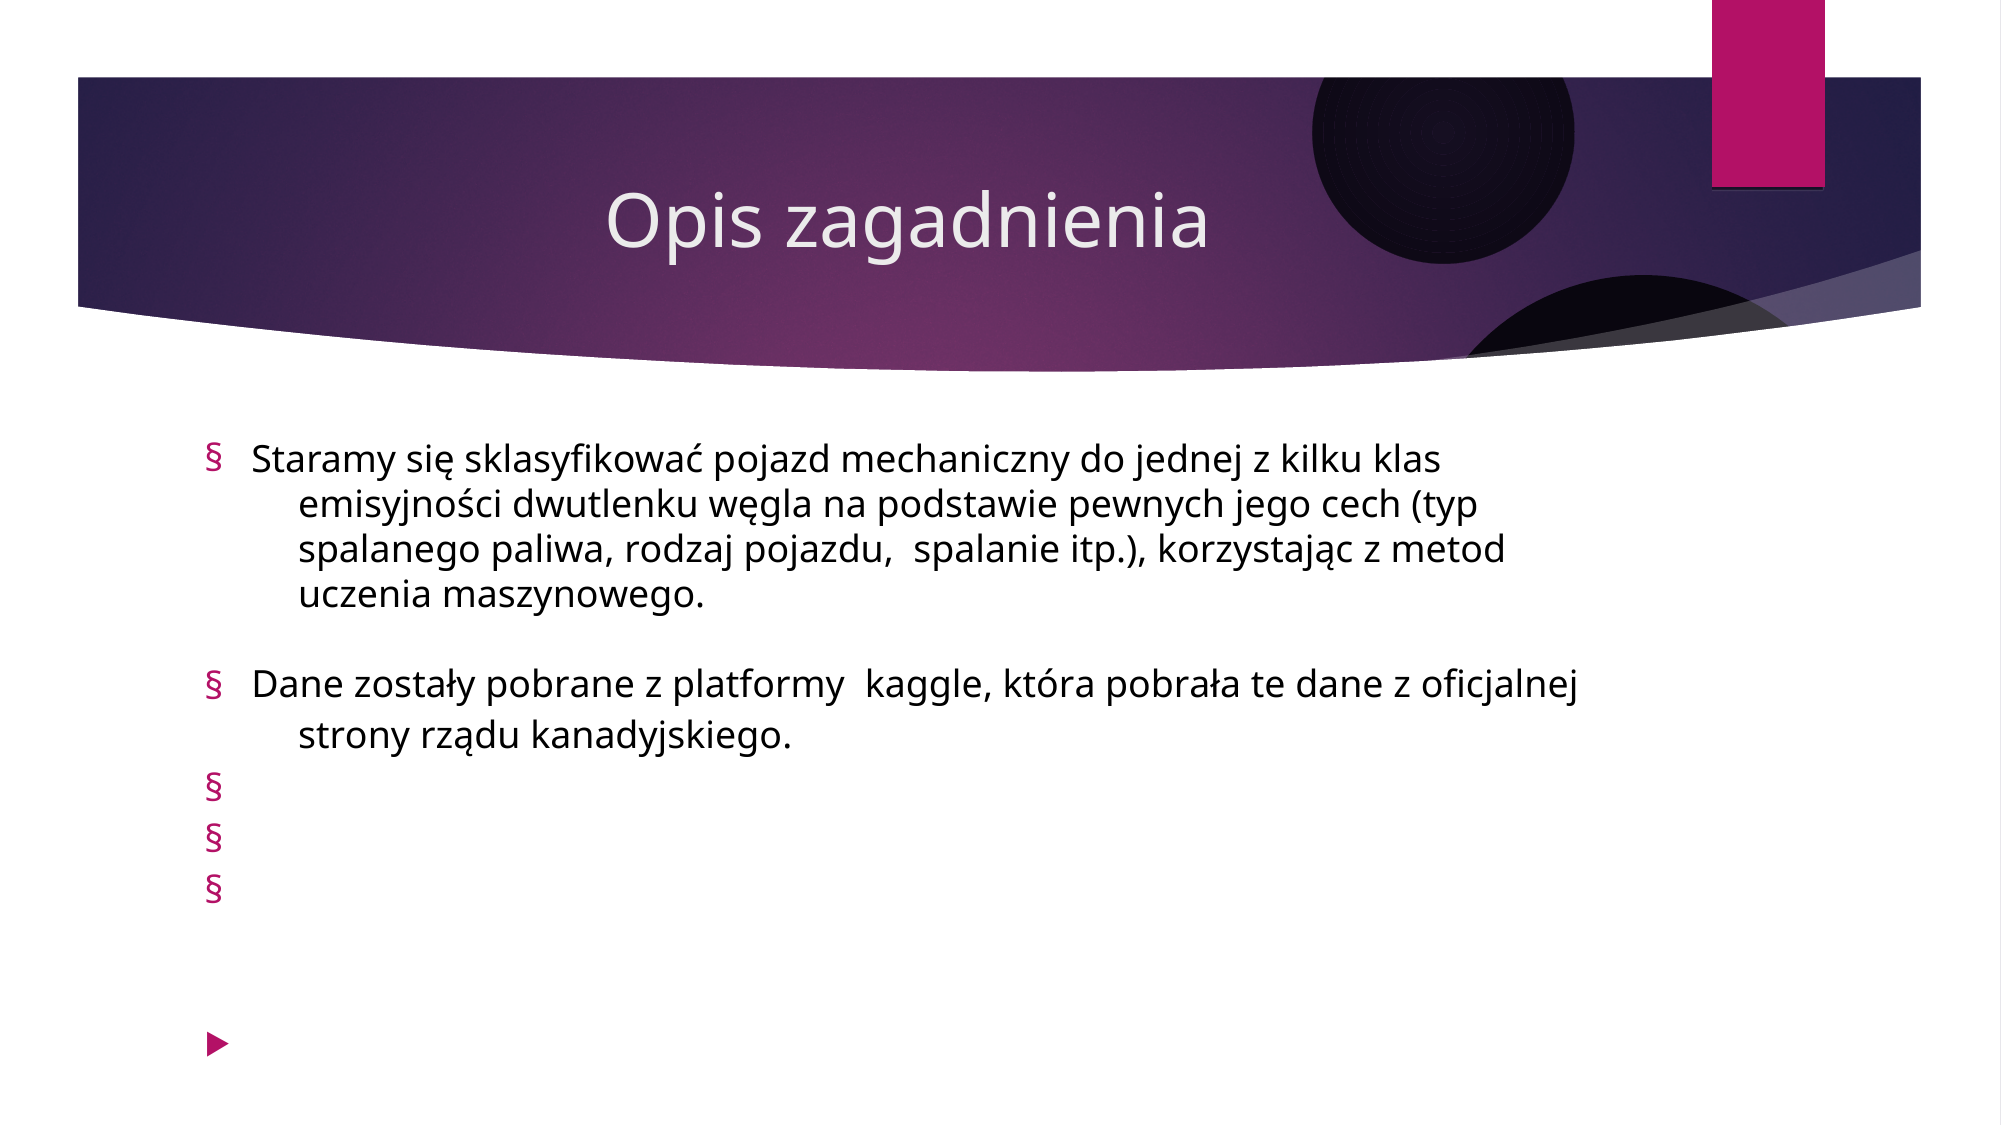

# Opis zagadnienia
Staramy się sklasyfikować pojazd mechaniczny do jednej z kilku klas emisyjności dwutlenku węgla na podstawie pewnych jego cech (typ spalanego paliwa, rodzaj pojazdu, spalanie itp.), korzystając z metod uczenia maszynowego.
Dane zostały pobrane z platformy kaggle, która pobrała te dane z oficjalnej strony rządu kanadyjskiego.